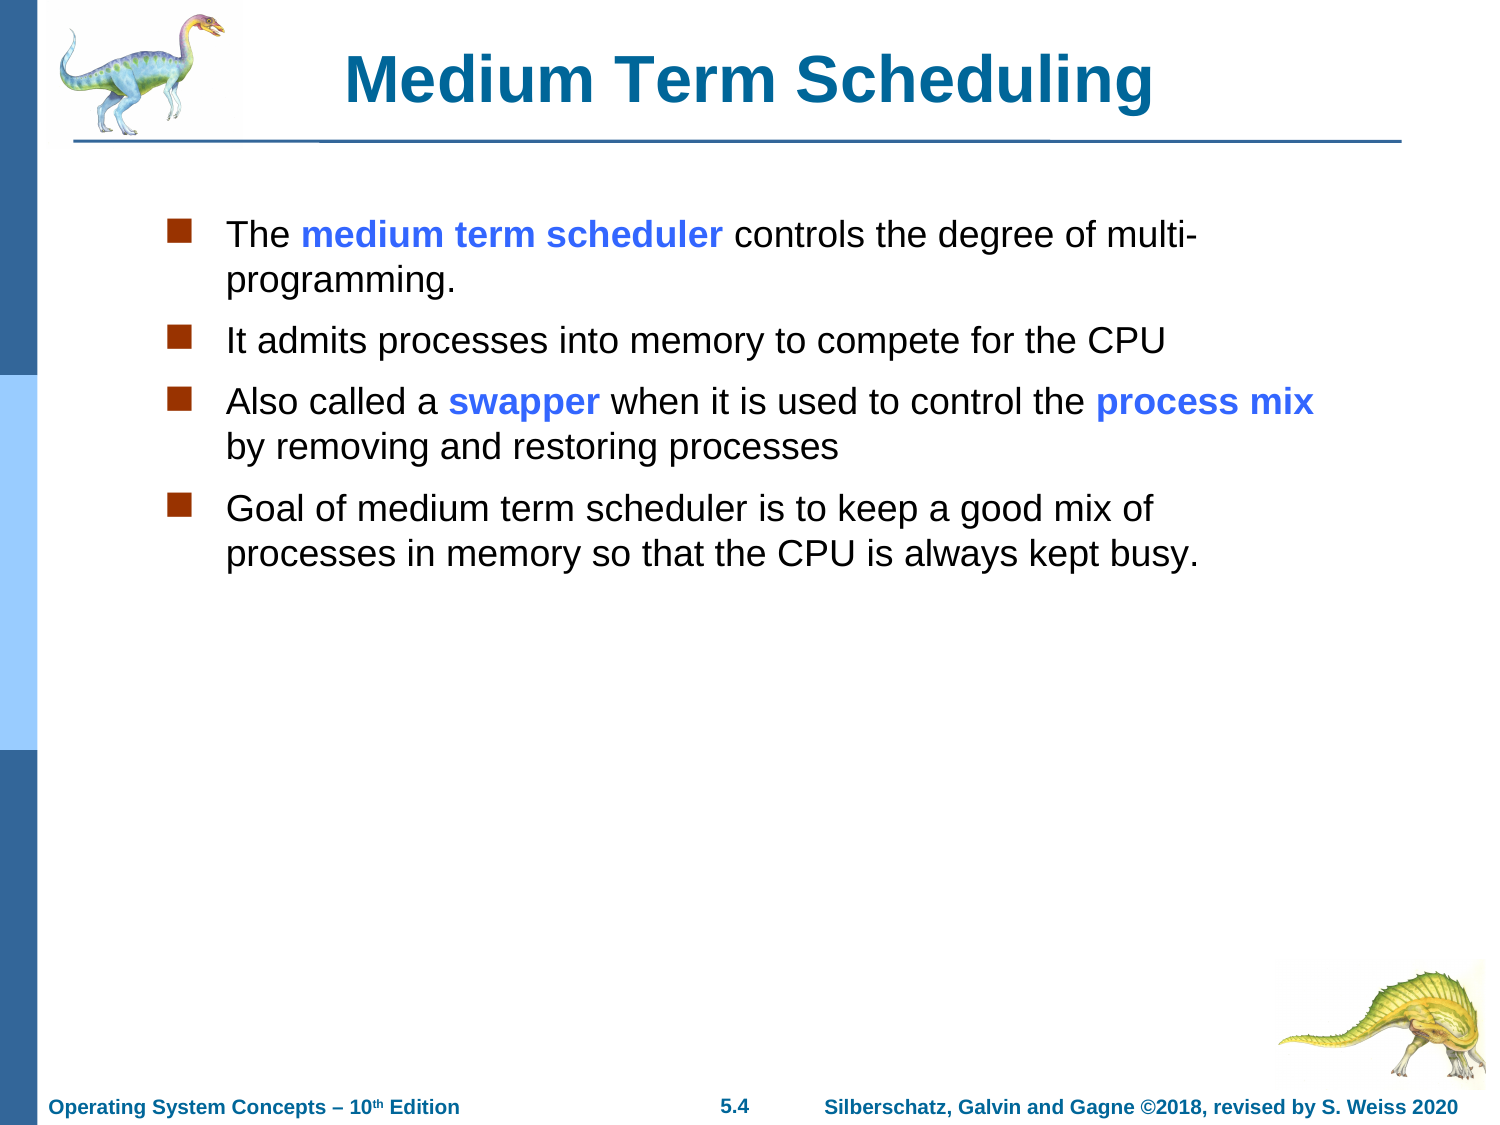

Medium Term Scheduling
The medium term scheduler controls the degree of multi-programming.
It admits processes into memory to compete for the CPU
Also called a swapper when it is used to control the process mix by removing and restoring processes
Goal of medium term scheduler is to keep a good mix of processes in memory so that the CPU is always kept busy.